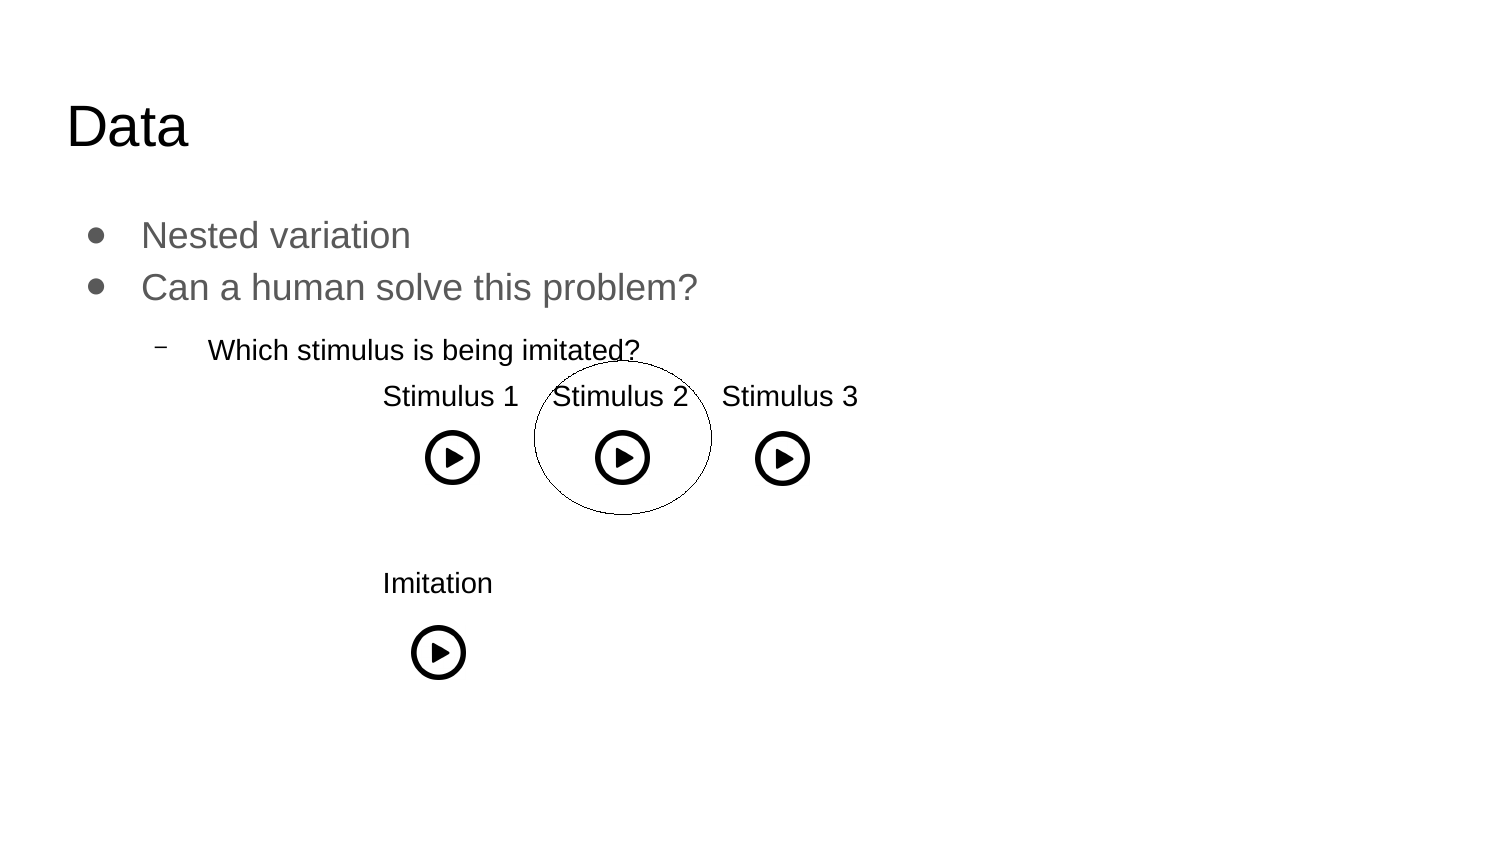

Data
# Nested variation
Can a human solve this problem?
Which stimulus is being imitated?
 Stimulus 1 Stimulus 2 Stimulus 3
 Imitation